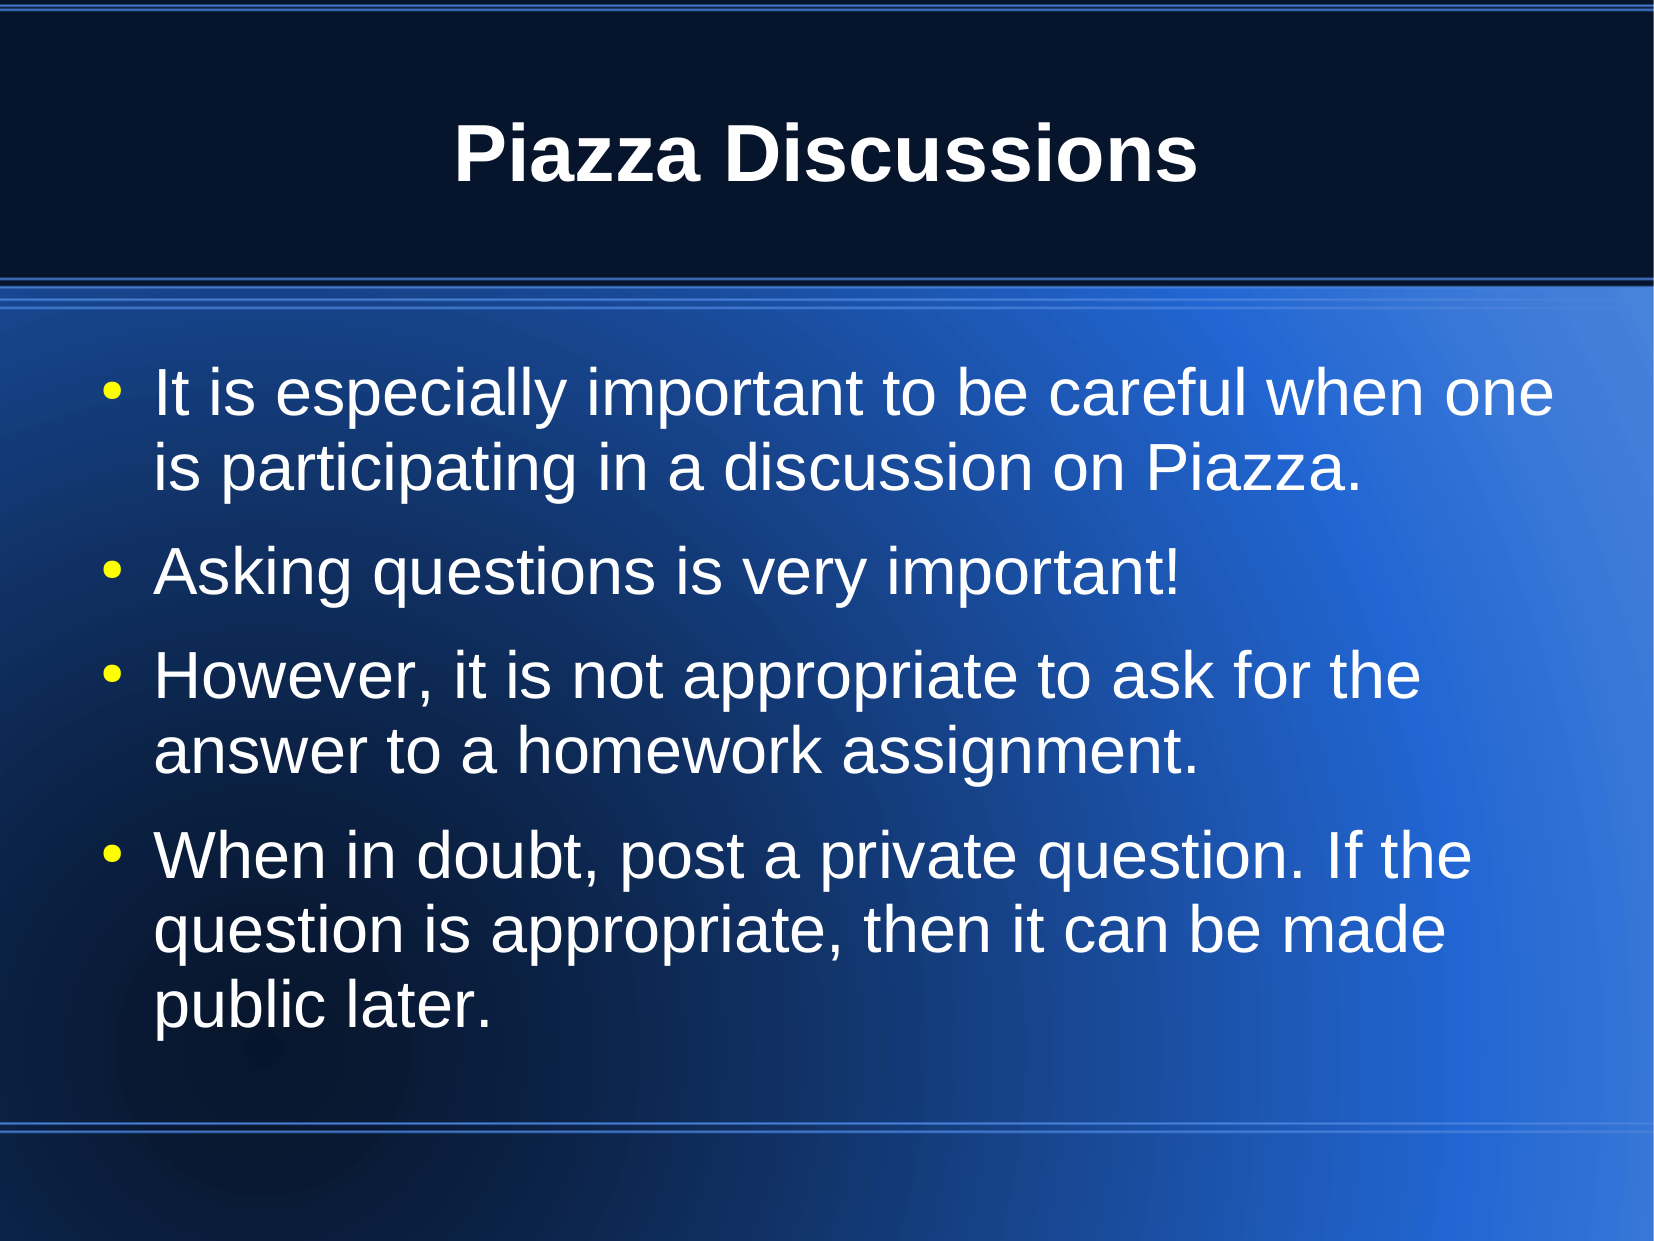

# Piazza Discussions
It is especially important to be careful when one is participating in a discussion on Piazza.
Asking questions is very important!
However, it is not appropriate to ask for the answer to a homework assignment.
When in doubt, post a private question. If the question is appropriate, then it can be made public later.